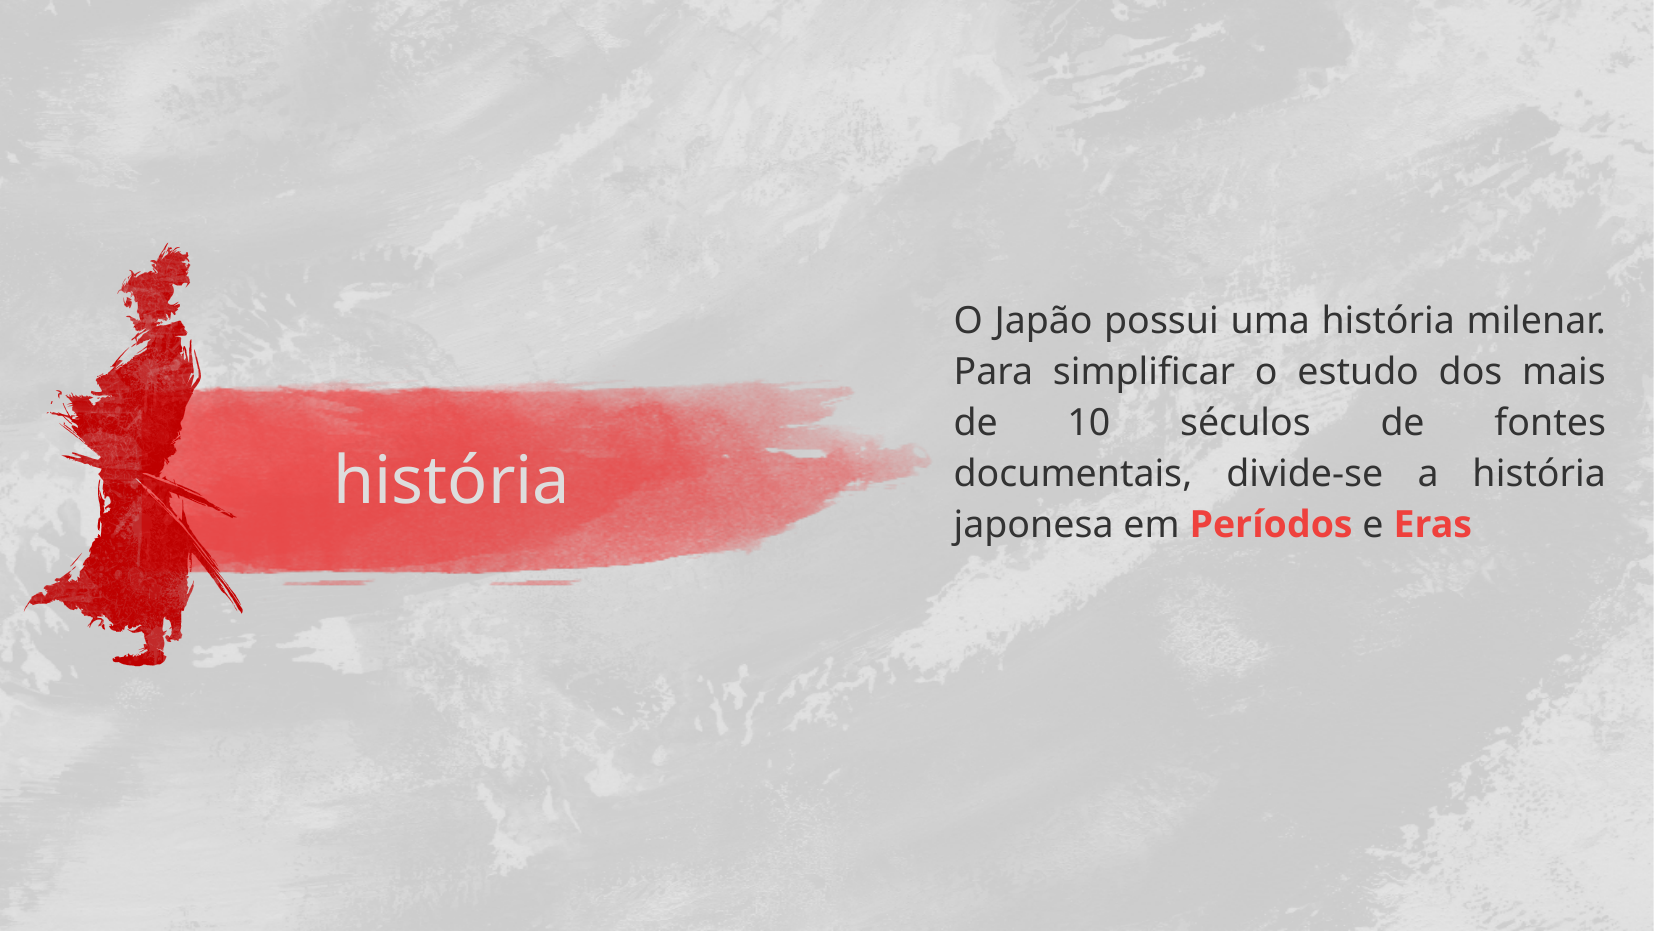

O Japão possui uma história milenar. Para simplificar o estudo dos mais de 10 séculos de fontes documentais, divide-se a história japonesa em Períodos e Eras
história